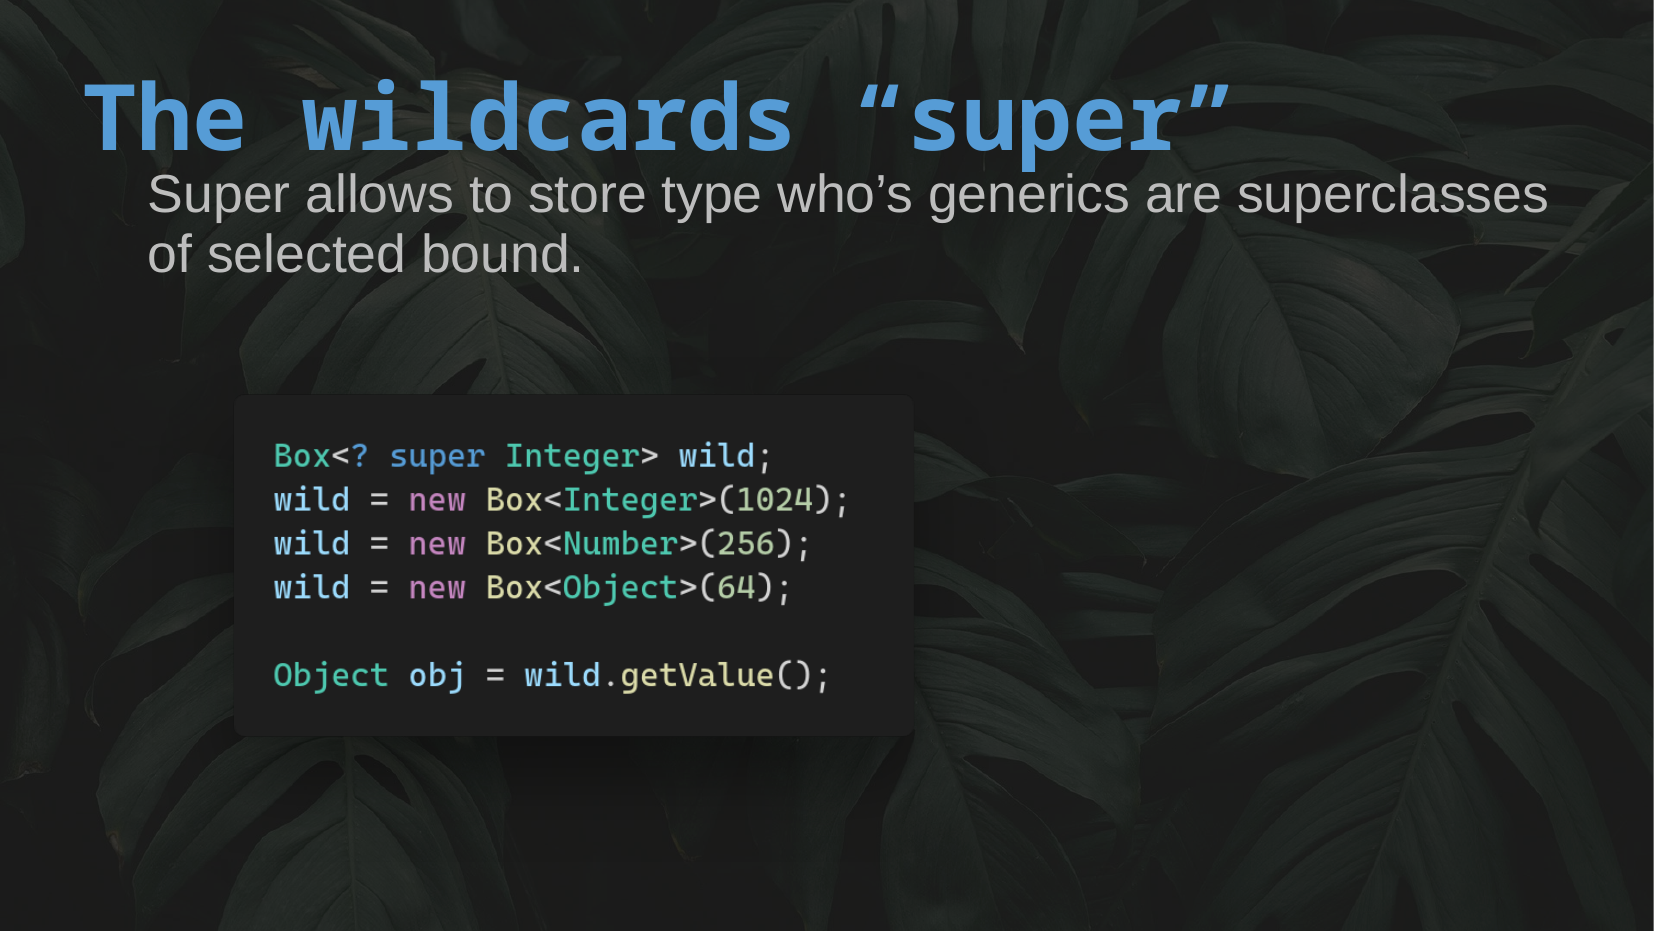

# The wildcards “super”
Super allows to store type who’s generics are superclasses of selected bound.